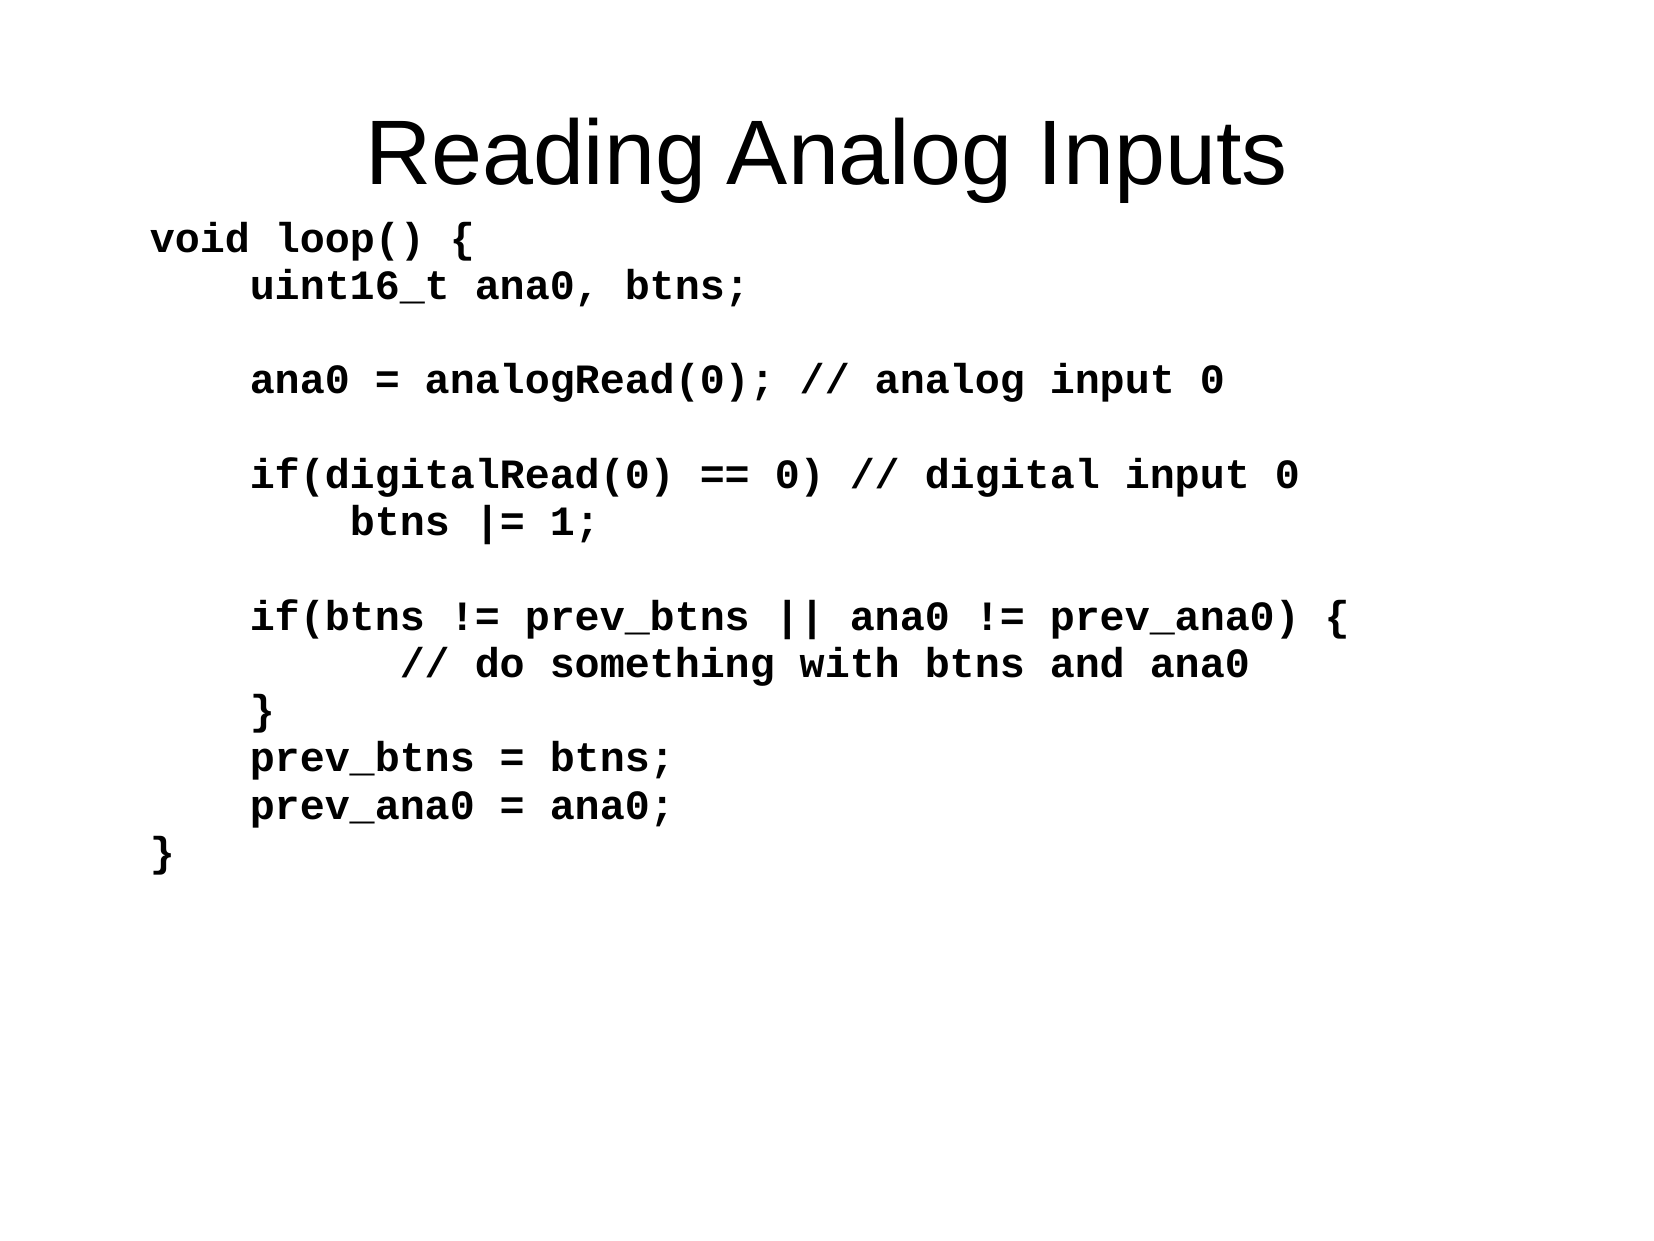

# Reading Analog Inputs
void loop() {
 uint16_t ana0, btns;
 ana0 = analogRead(0); // analog input 0
 if(digitalRead(0) == 0) // digital input 0
 btns |= 1;
 if(btns != prev_btns || ana0 != prev_ana0) {
 // do something with btns and ana0
 }
 prev_btns = btns;
 prev_ana0 = ana0;
}